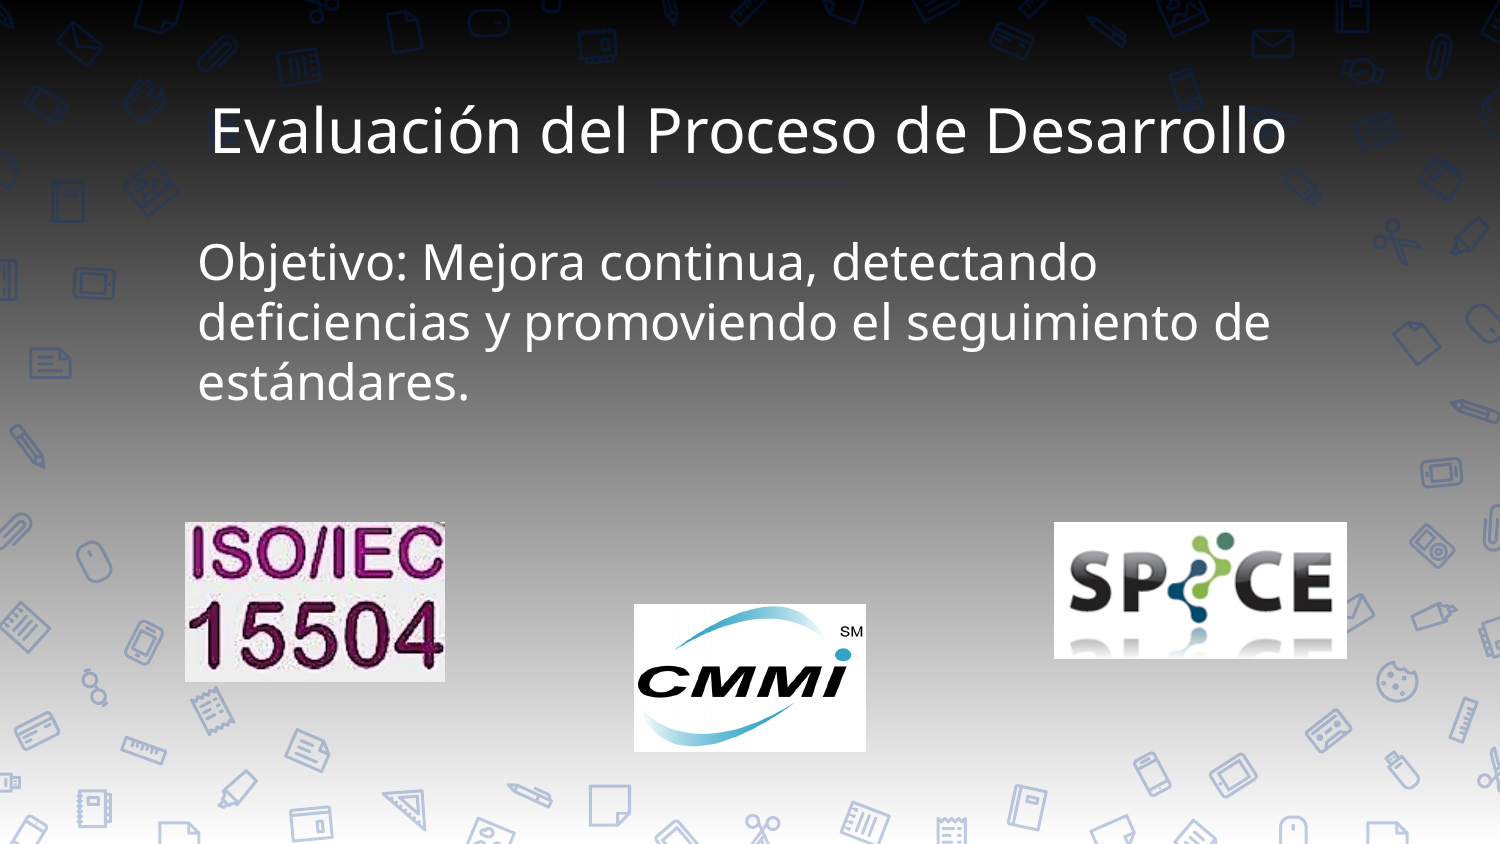

# Evaluación del Proceso de Desarrollo
Objetivo: Mejora continua, detectando deficiencias y promoviendo el seguimiento de estándares.